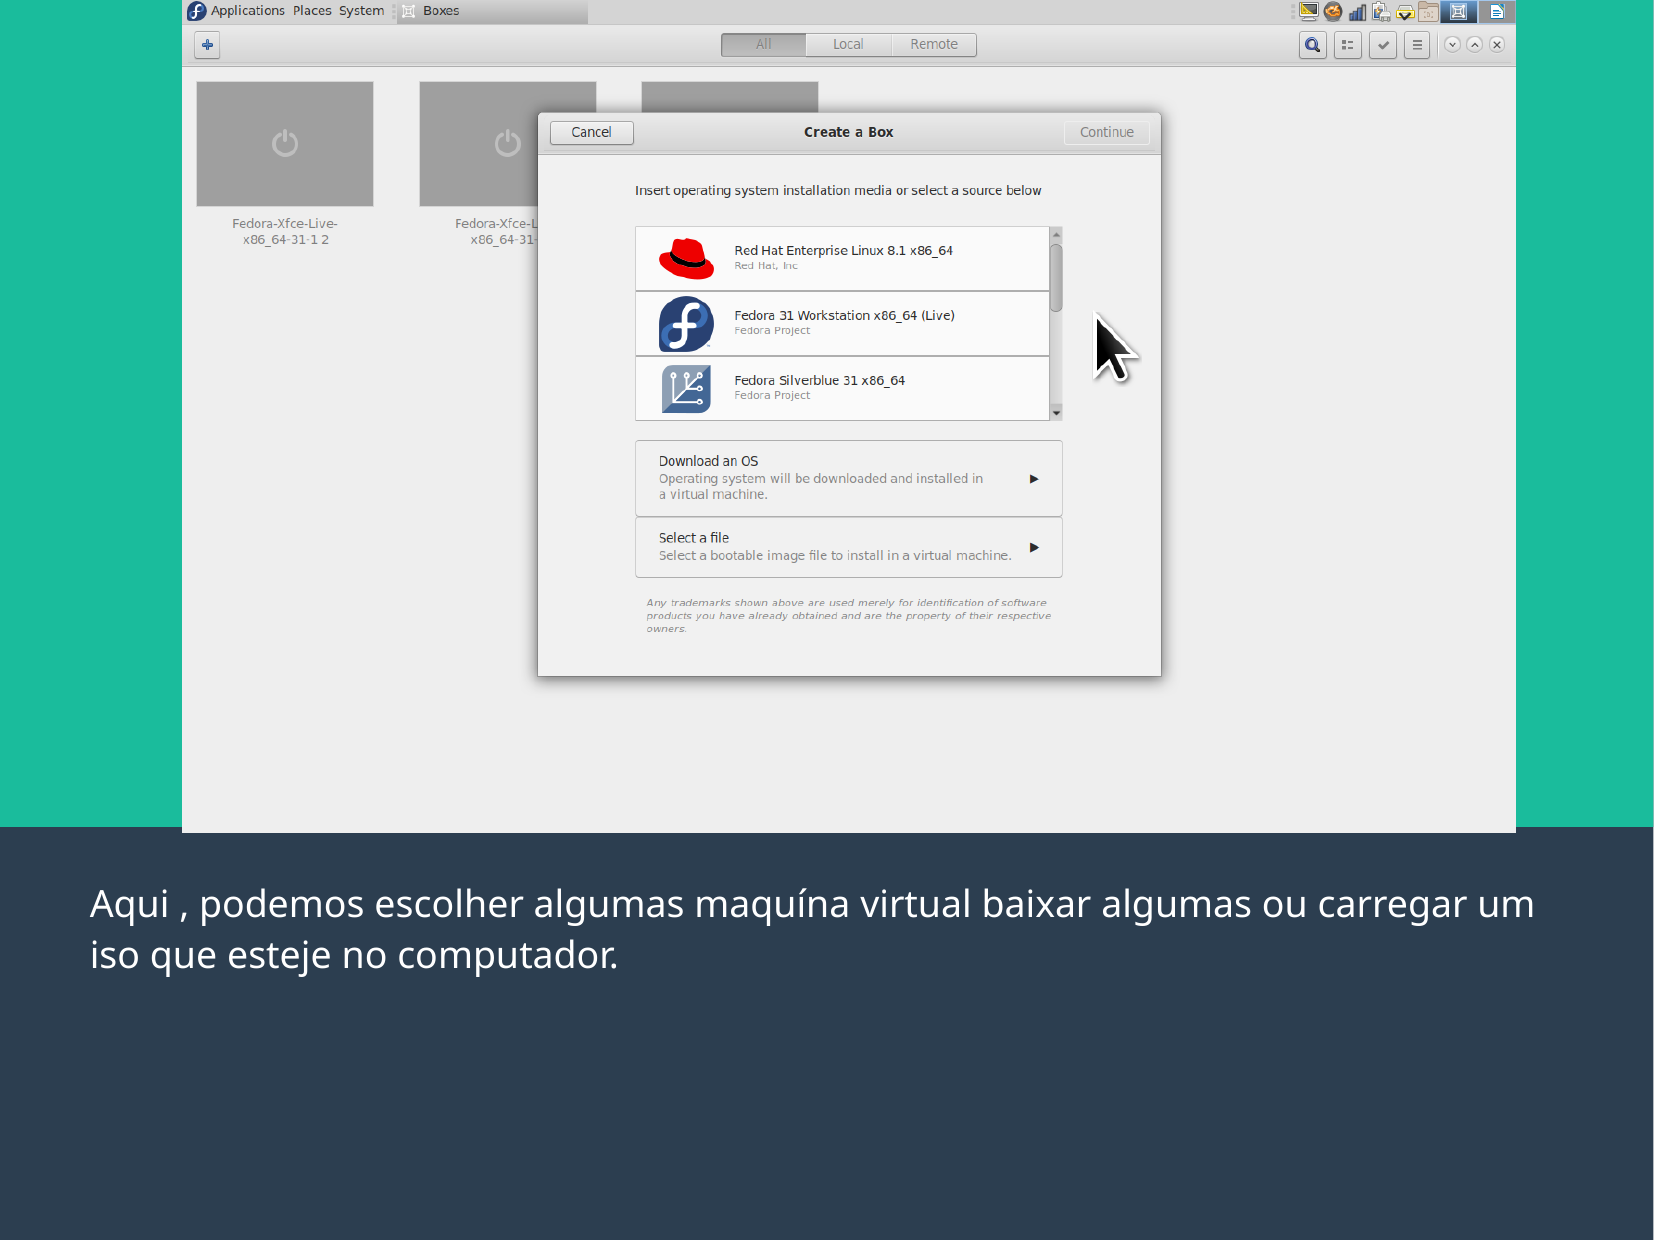

Aqui , podemos escolher algumas maquína virtual baixar algumas ou carregar um iso que esteje no computador.